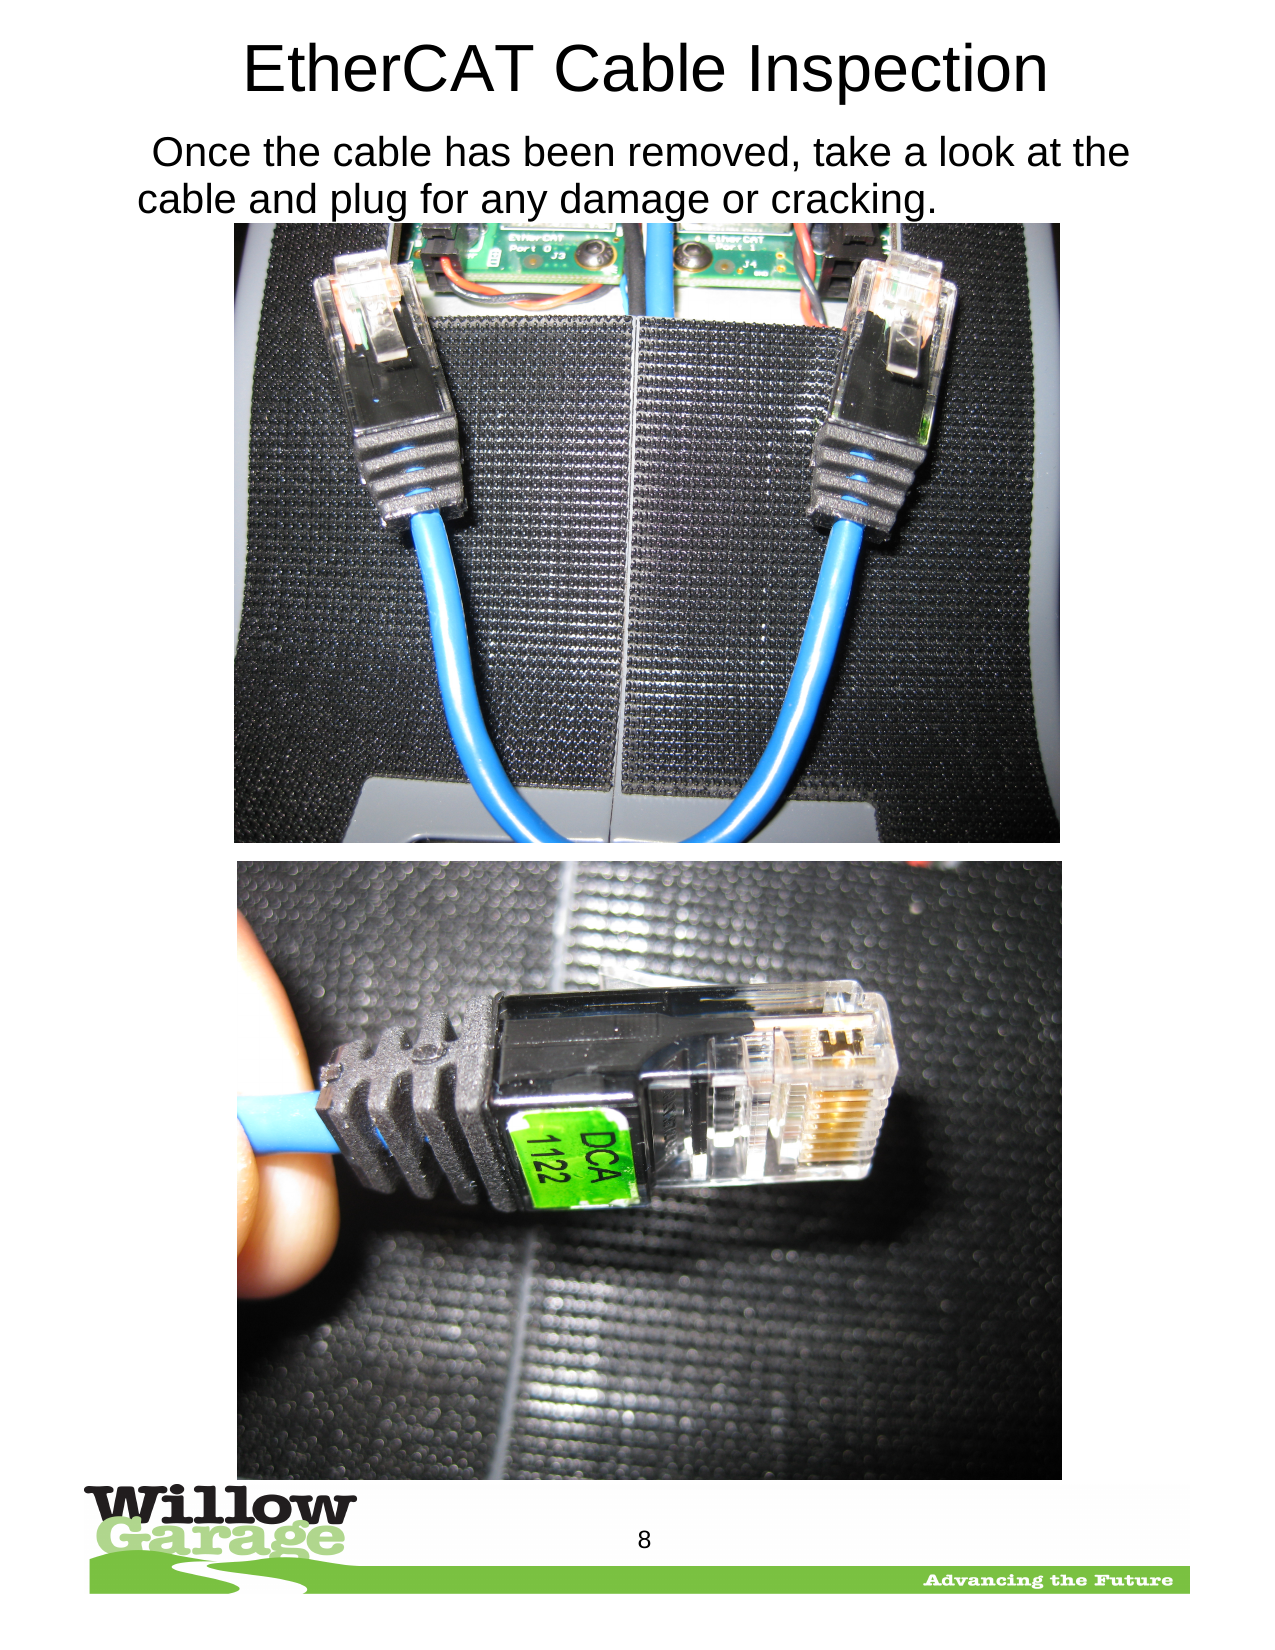

# EtherCAT Cable Inspection
Once the cable has been removed, take a look at the cable and plug for any damage or cracking.
8